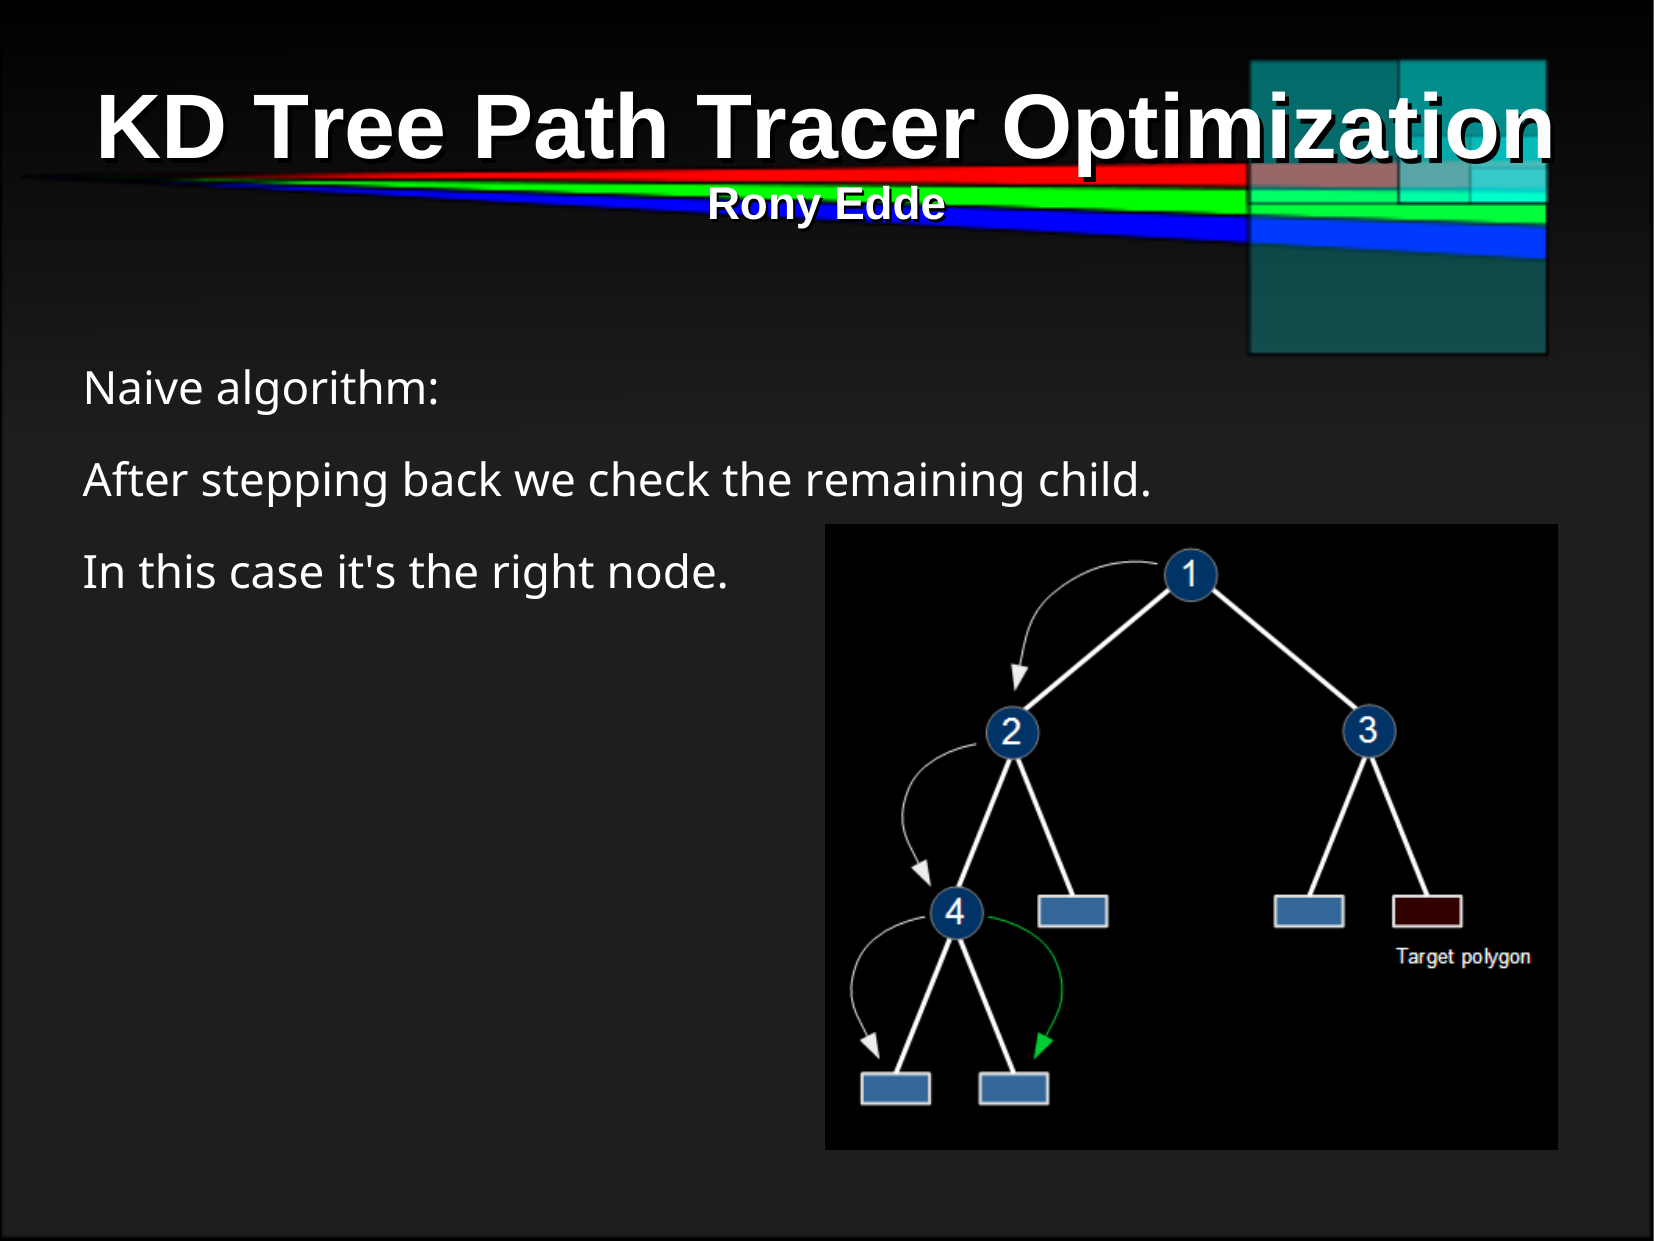

KD Tree Path Tracer Optimization
Rony Edde
# Naive algorithm:
After stepping back we check the remaining child.
In this case it's the right node.